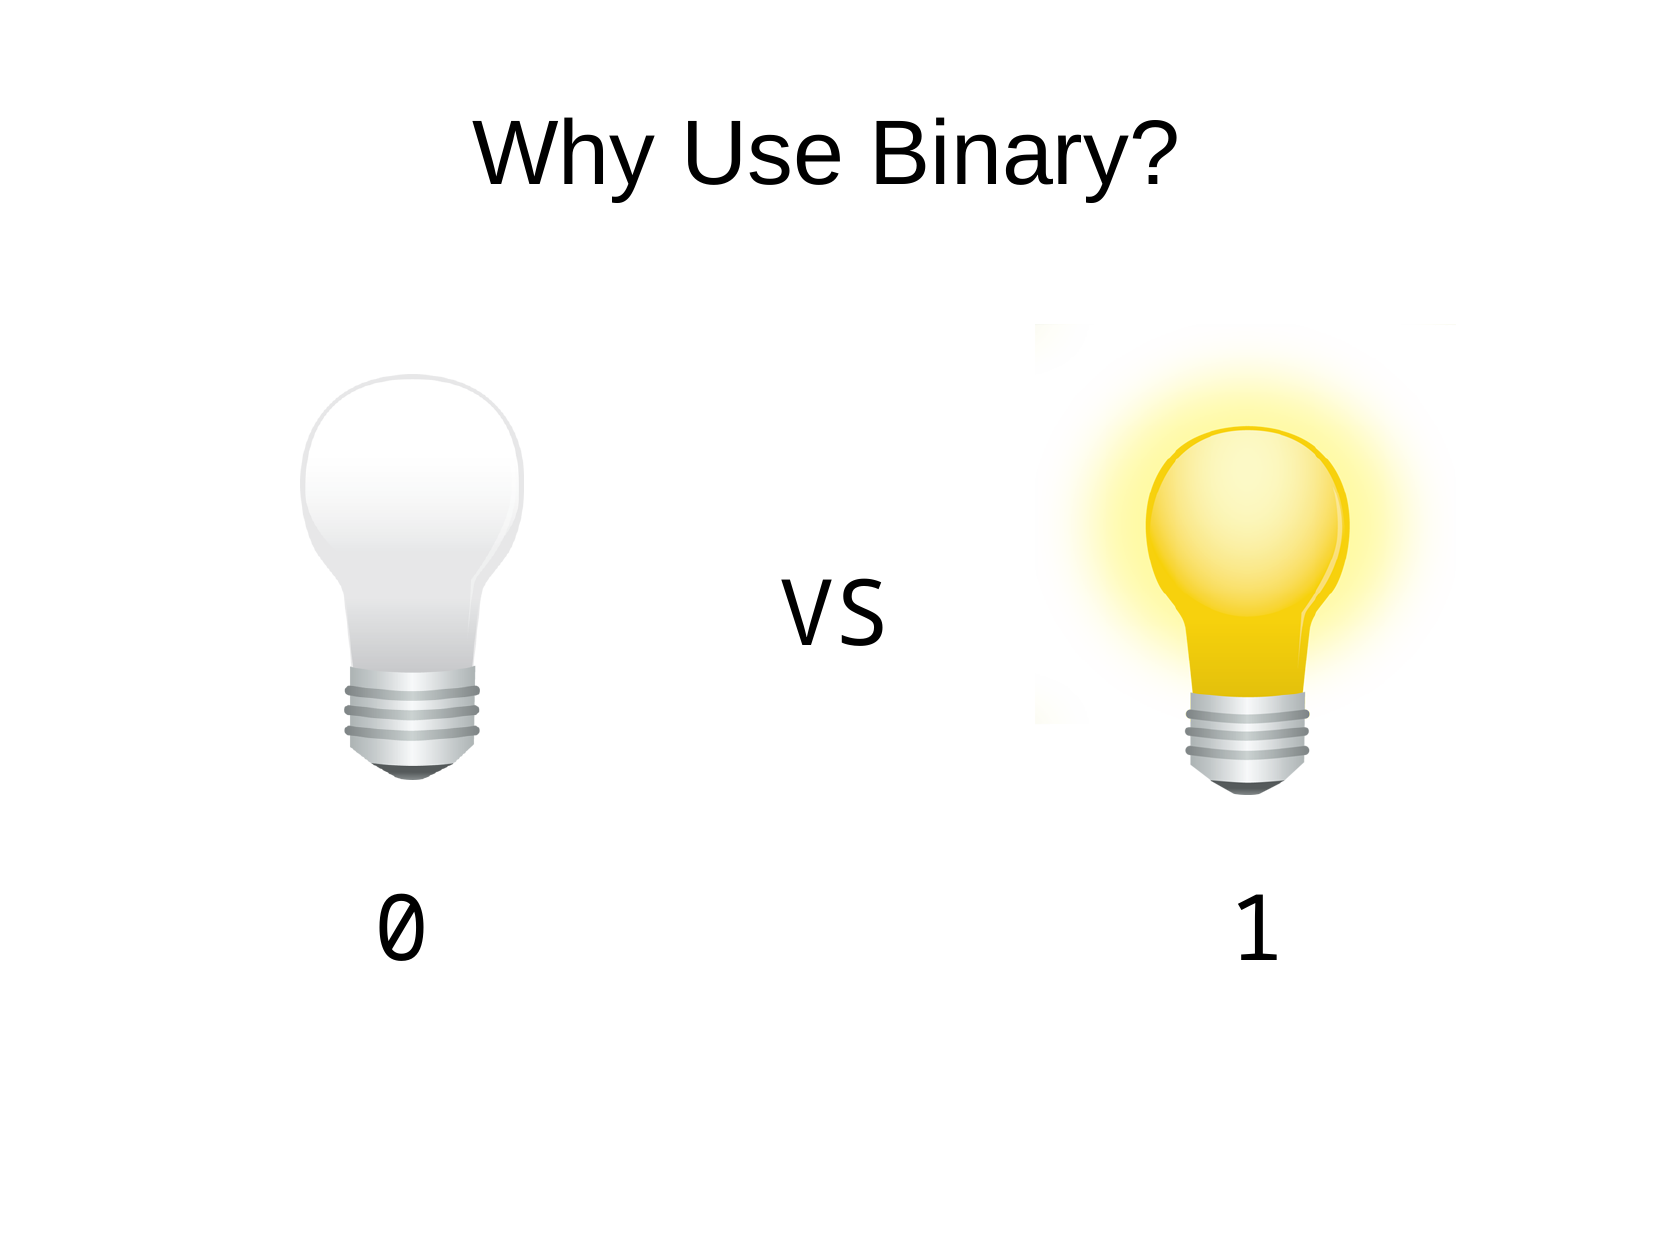

# Why Use Binary?
VS
0
1